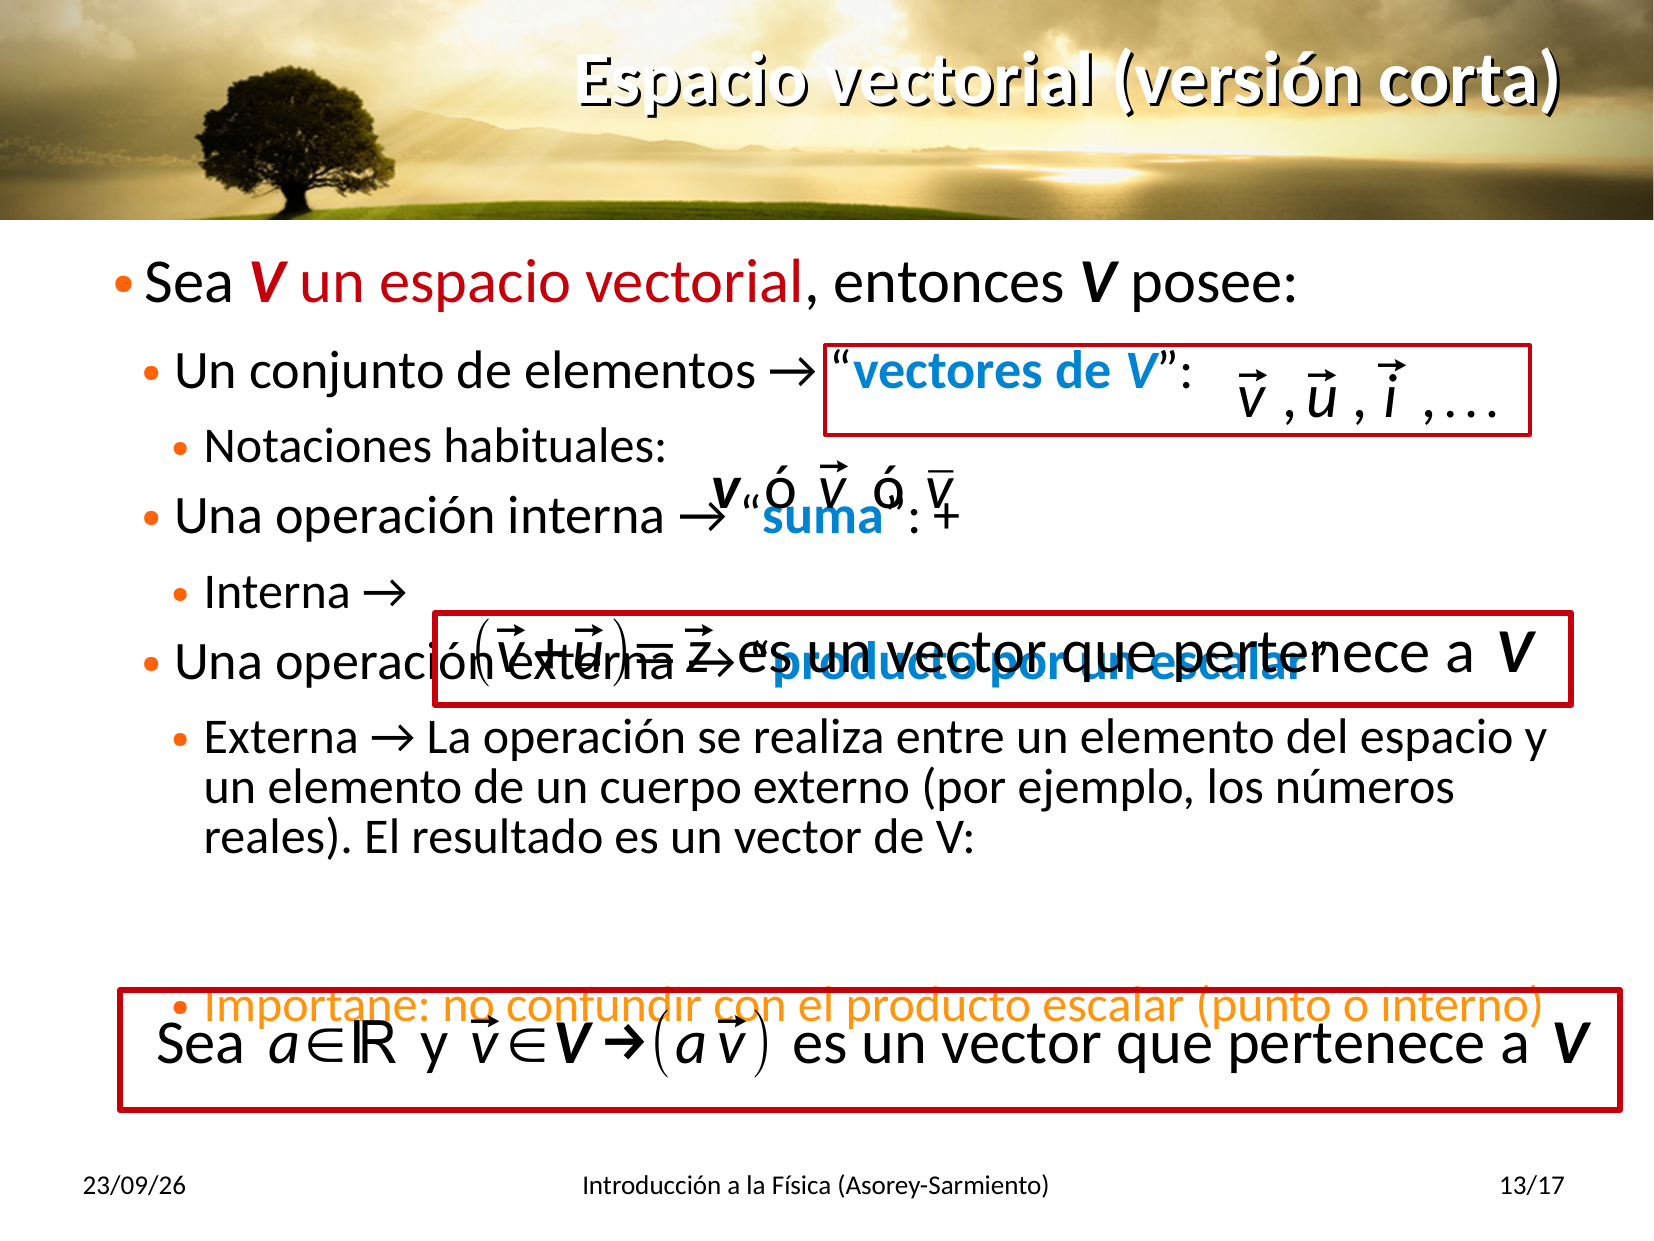

# Espacio vectorial (versión corta)
Sea V un espacio vectorial, entonces V posee:
Un conjunto de elementos → “vectores de V”:
Notaciones habituales:
Una operación interna → “suma”: +
Interna →
Una operación externa → “producto por un escalar”
Externa → La operación se realiza entre un elemento del espacio y un elemento de un cuerpo externo (por ejemplo, los números reales). El resultado es un vector de V:
Importane: no confundir con el producto escalar (punto o interno)
Introducción a la Física (Asorey-Sarmiento)
13